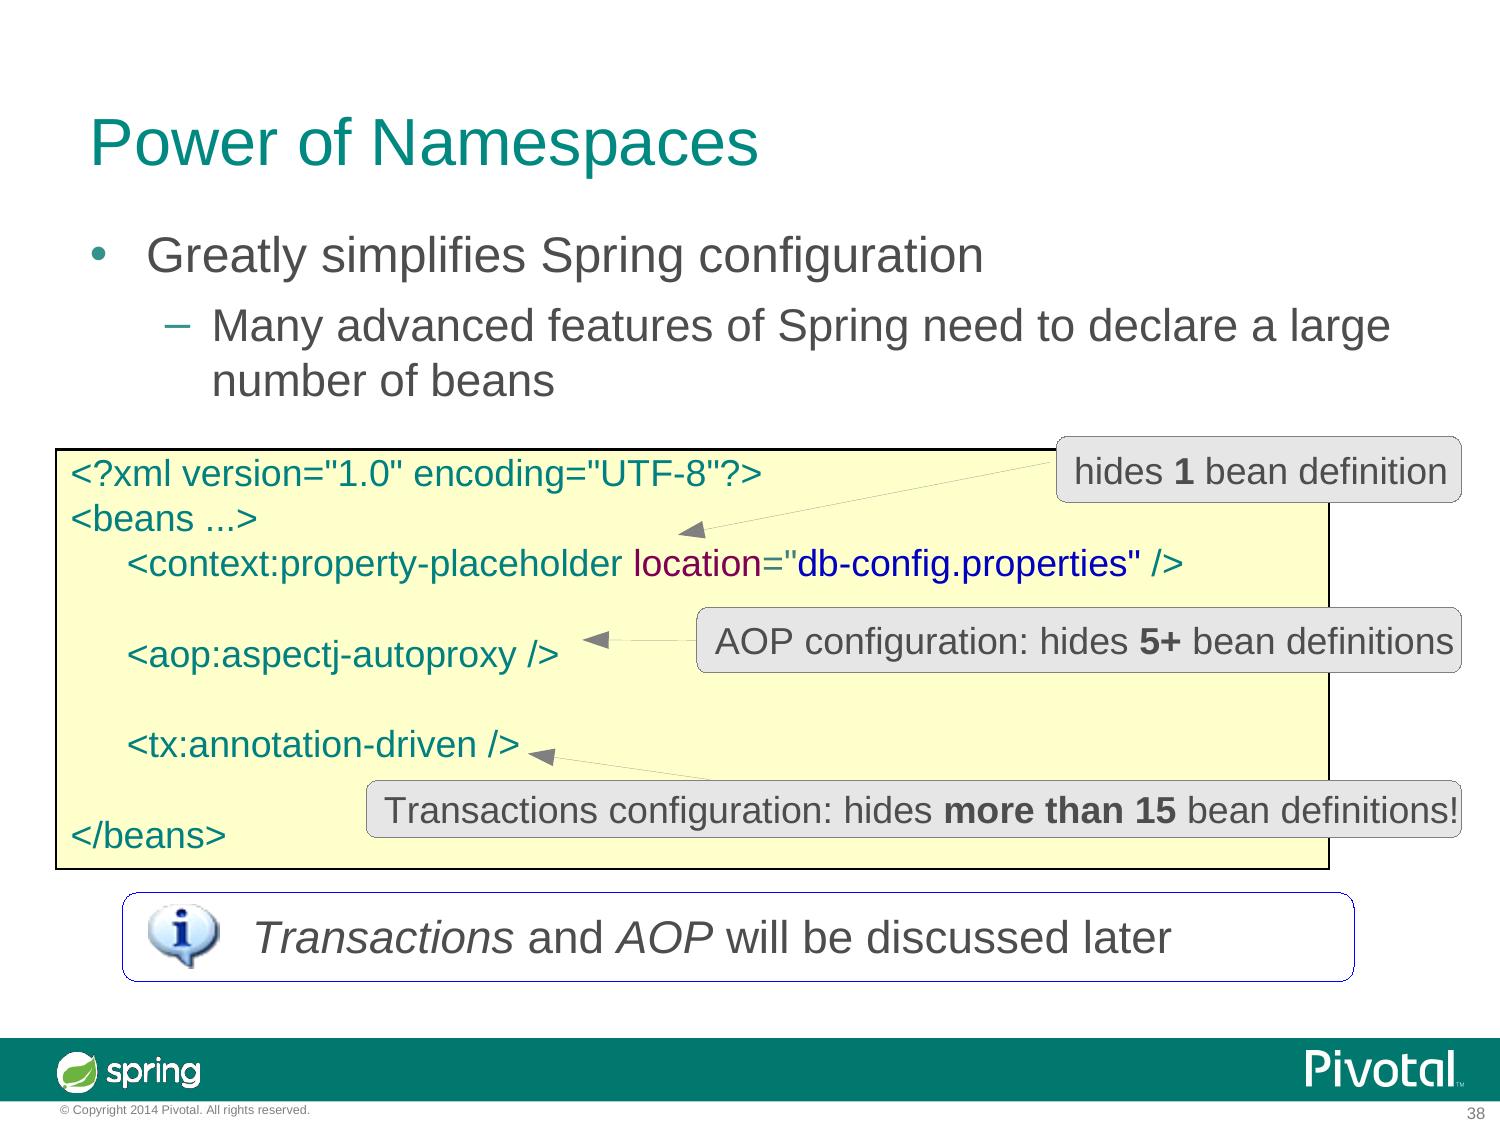

# Power of Namespaces
Greatly simplifies Spring configuration
Many advanced features of Spring need to declare a large number of beans
hides 1 bean definition
<?xml version="1.0" encoding="UTF-8"?>
<beans ...>
	<context:property-placeholder location="db-config.properties" />
	<aop:aspectj-autoproxy />
	<tx:annotation-driven />
</beans>
AOP configuration: hides 5+ bean definitions
Transactions configuration: hides more than 15 bean definitions!
Transactions and AOP will be discussed later